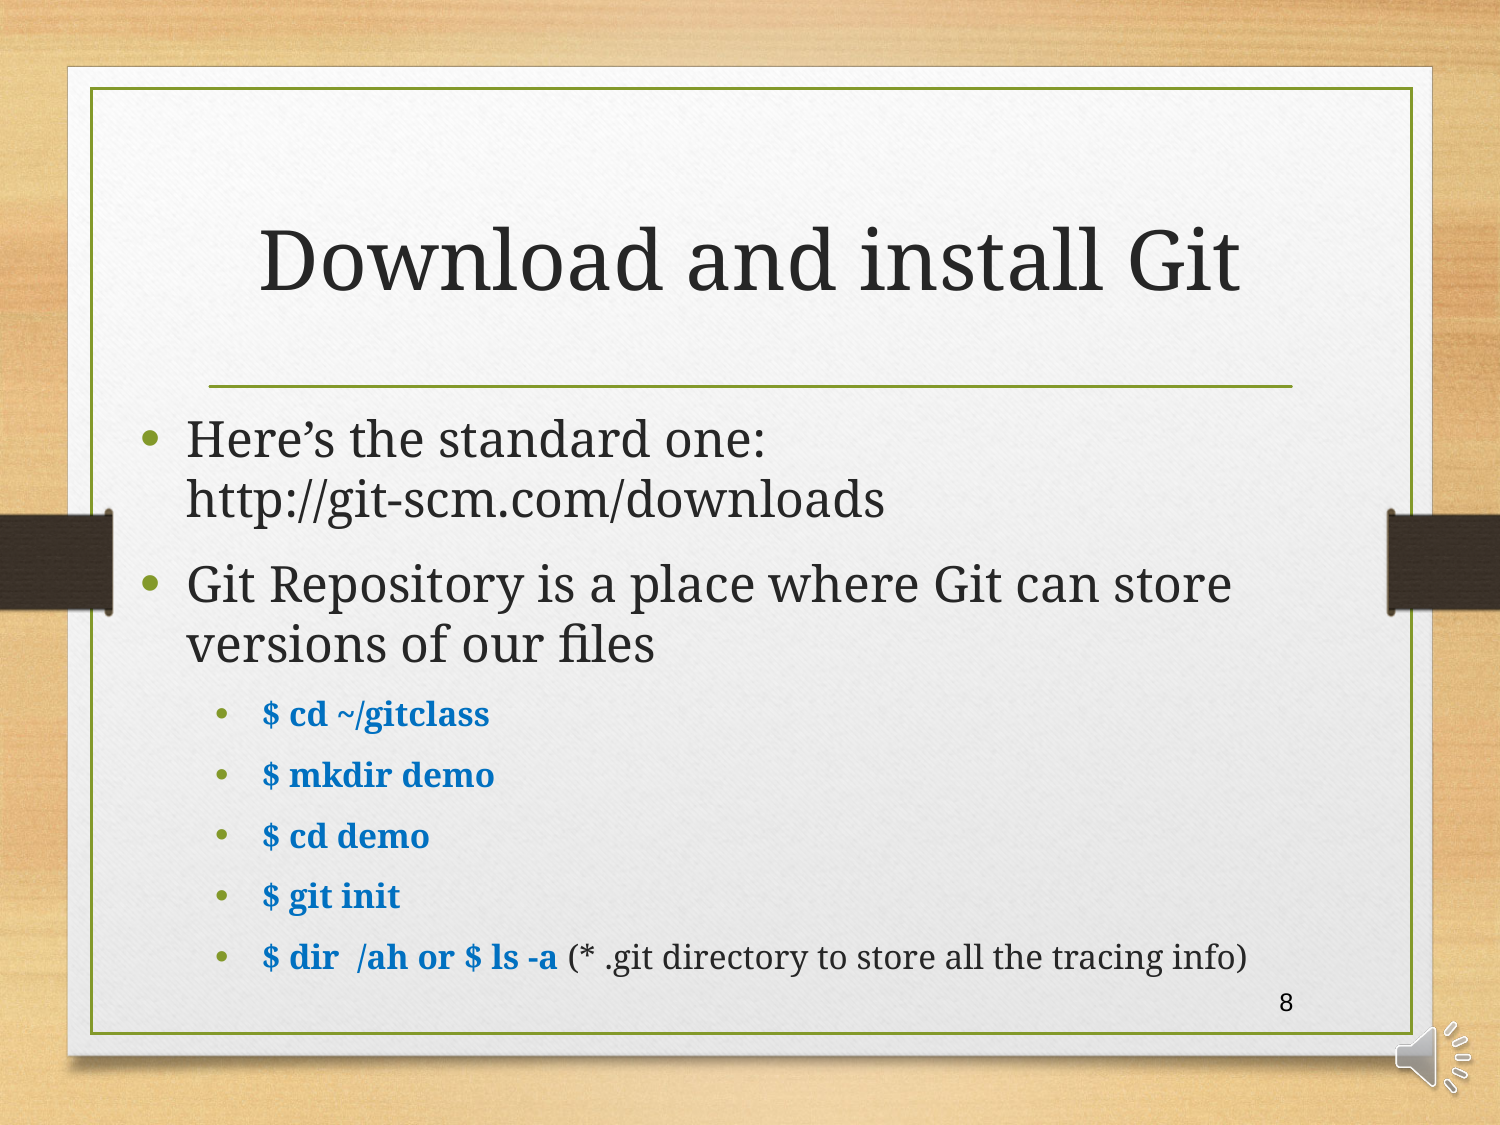

# Download and install Git
Here’s the standard one:
http://git-scm.com/downloads
Git Repository is a place where Git can store versions of our files
$ cd ~/gitclass
$ mkdir demo
$ cd demo
$ git init
$ dir /ah or $ ls -a (* .git directory to store all the tracing info)